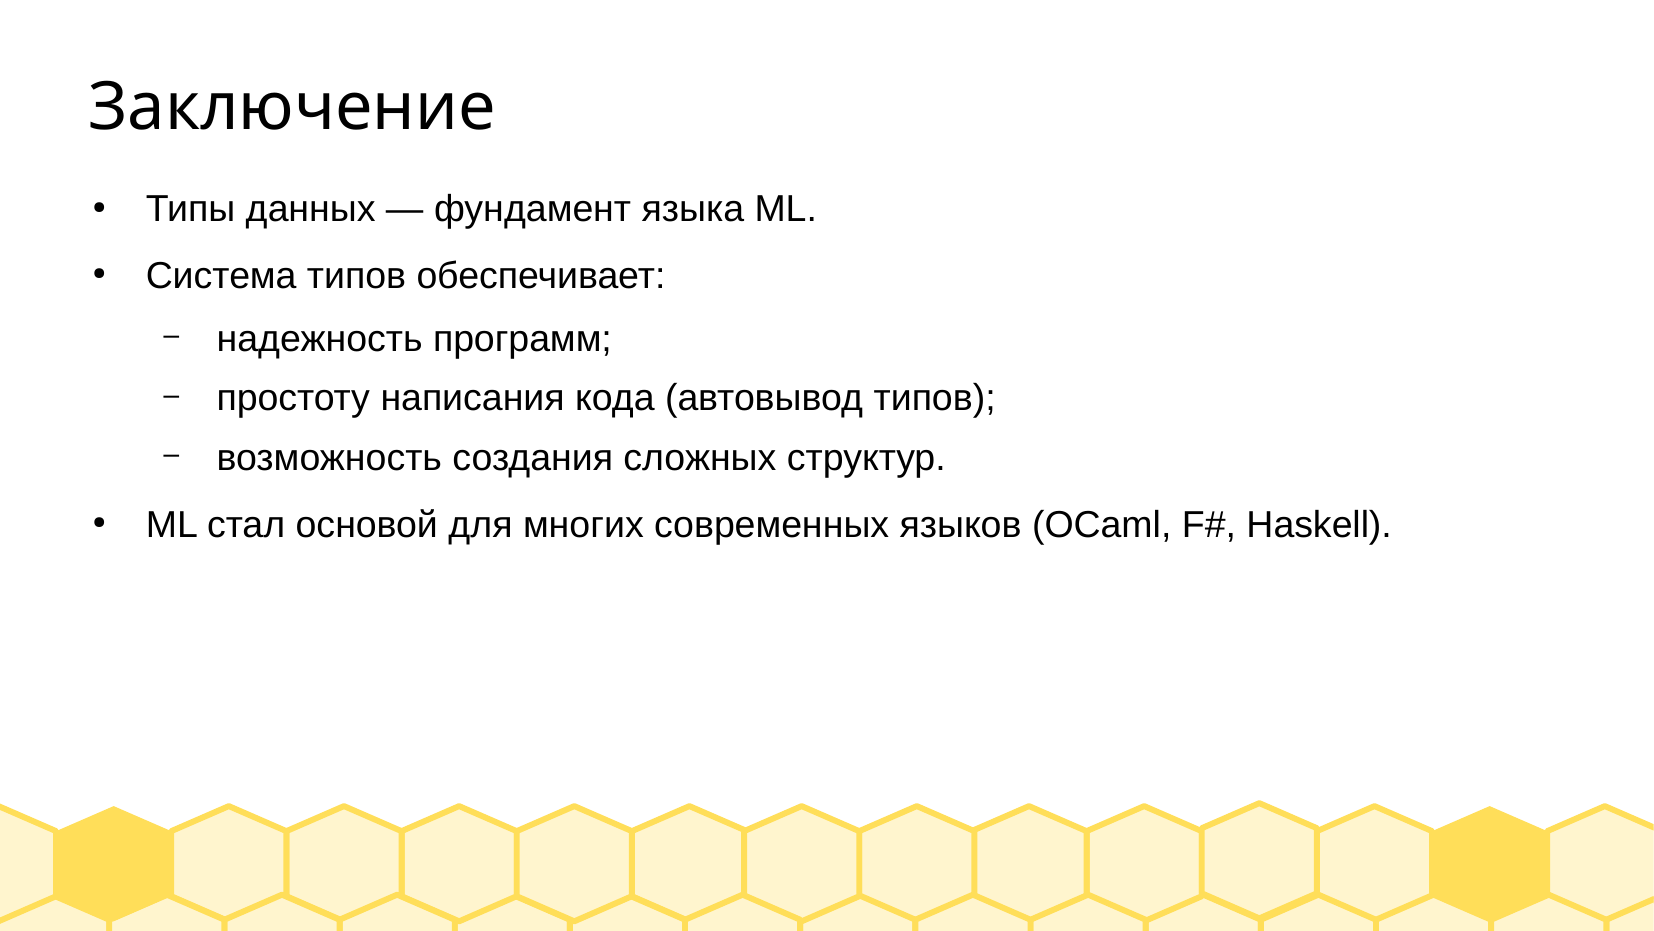

# Заключение
Типы данных — фундамент языка ML.
Система типов обеспечивает:
надежность программ;
простоту написания кода (автовывод типов);
возможность создания сложных структур.
ML стал основой для многих современных языков (OCaml, F#, Haskell).